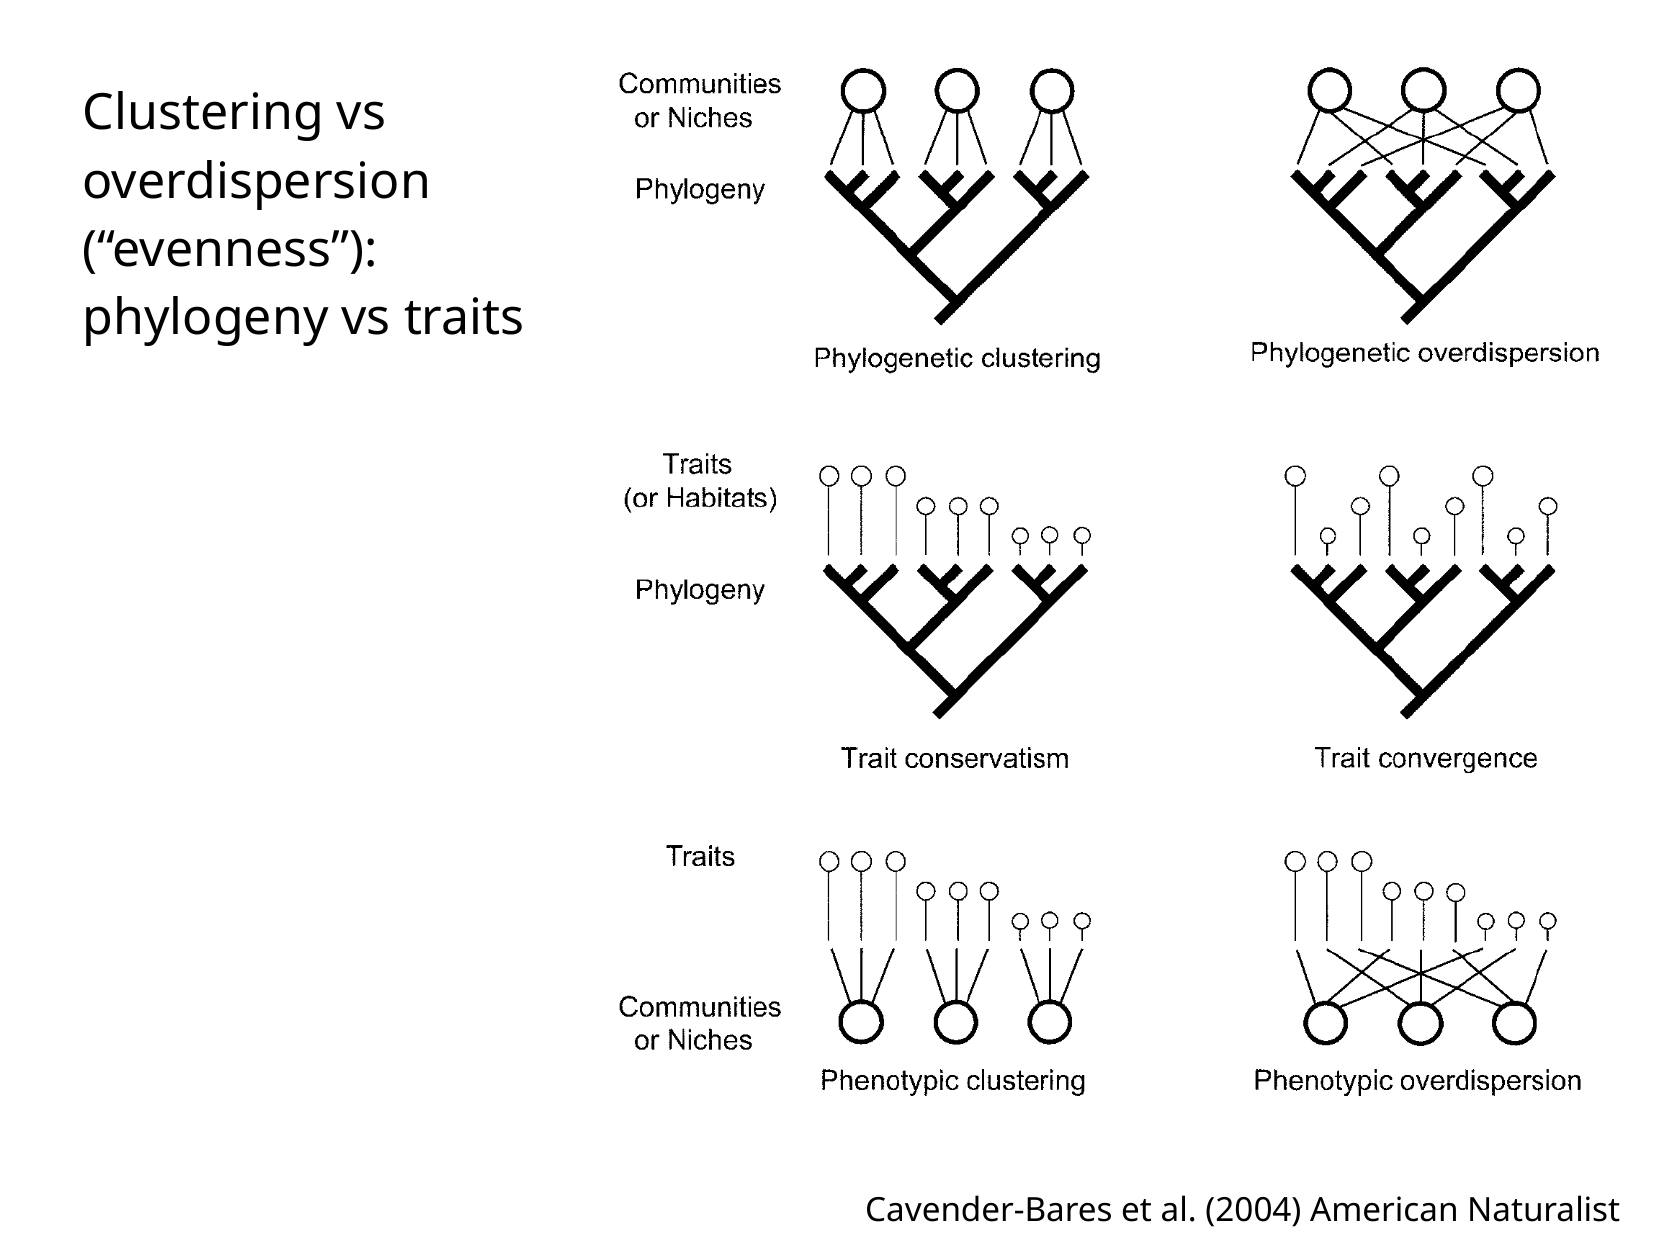

# Clustering vs overdispersion (“evenness”): phylogeny vs traits
Cavender-Bares et al. (2004) American Naturalist